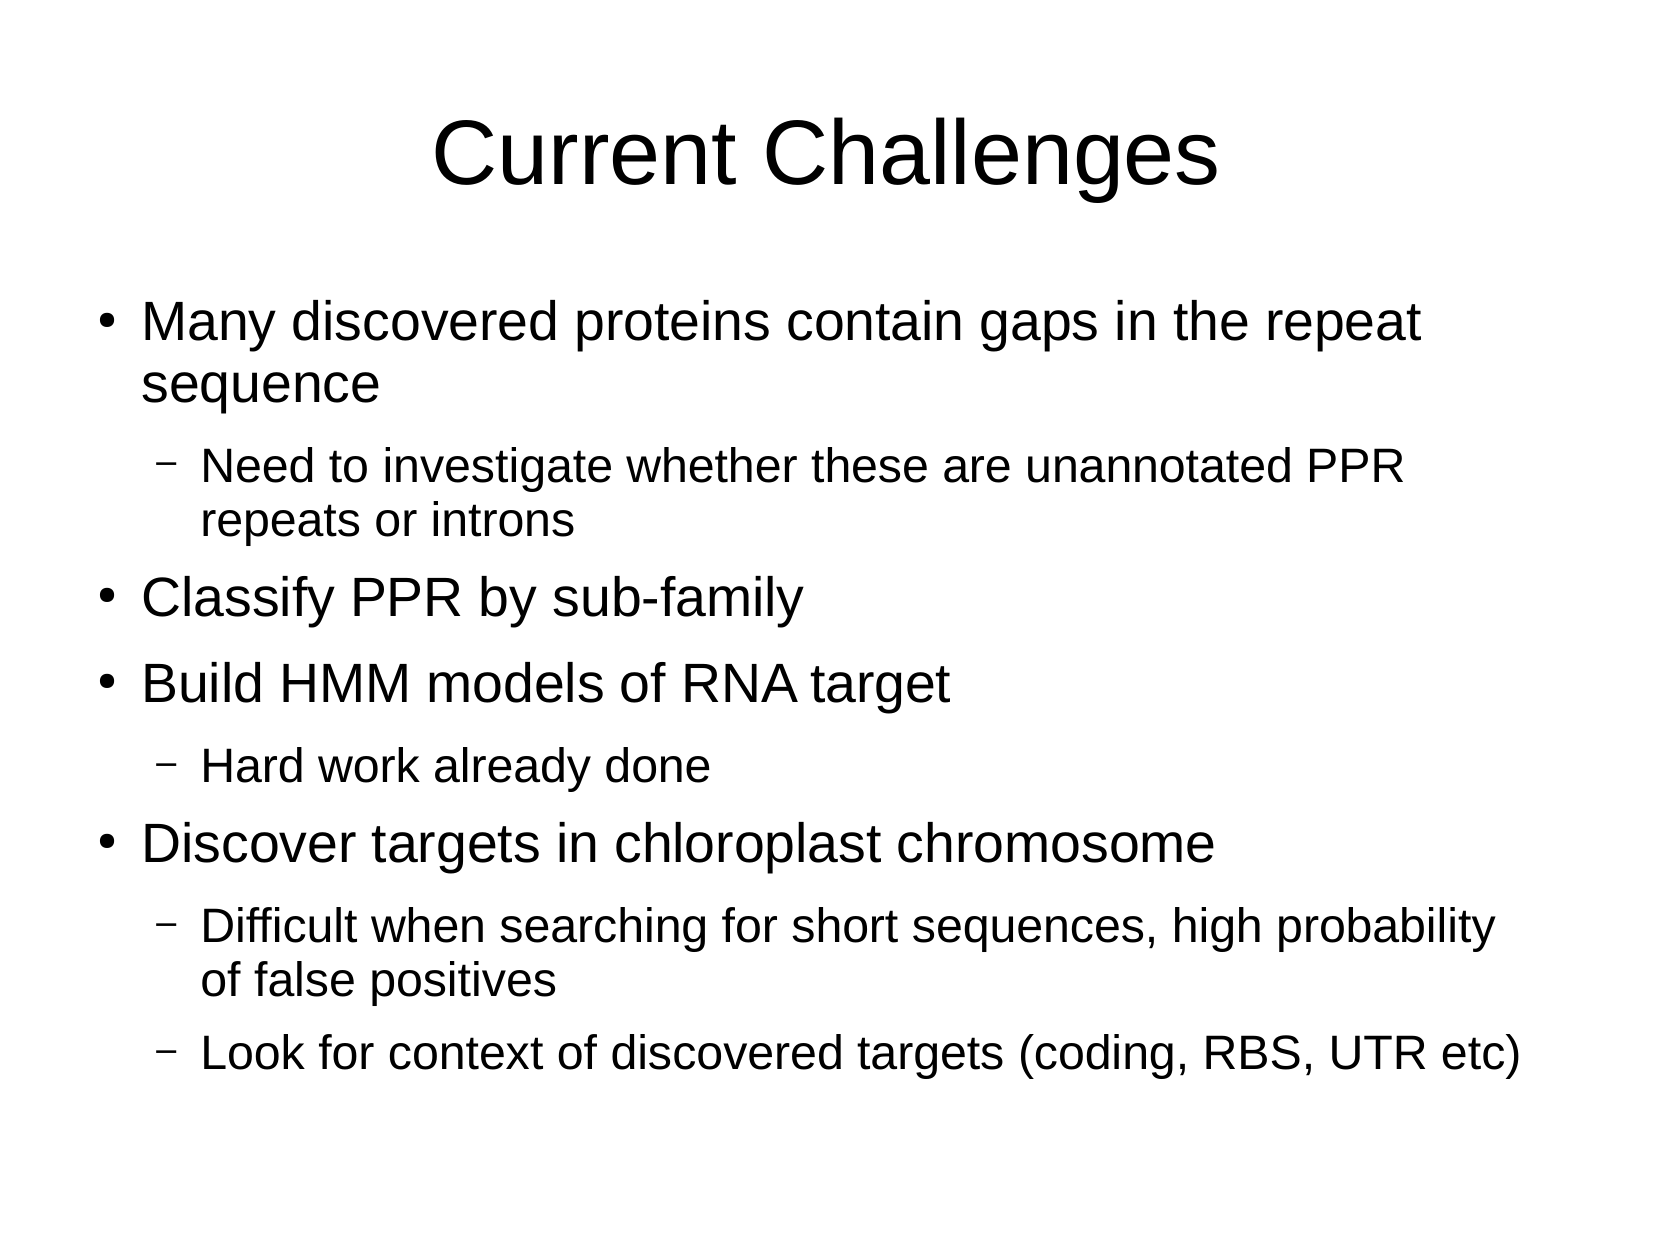

# Current Challenges
Many discovered proteins contain gaps in the repeat sequence
Need to investigate whether these are unannotated PPR repeats or introns
Classify PPR by sub-family
Build HMM models of RNA target
Hard work already done
Discover targets in chloroplast chromosome
Difficult when searching for short sequences, high probability of false positives
Look for context of discovered targets (coding, RBS, UTR etc)